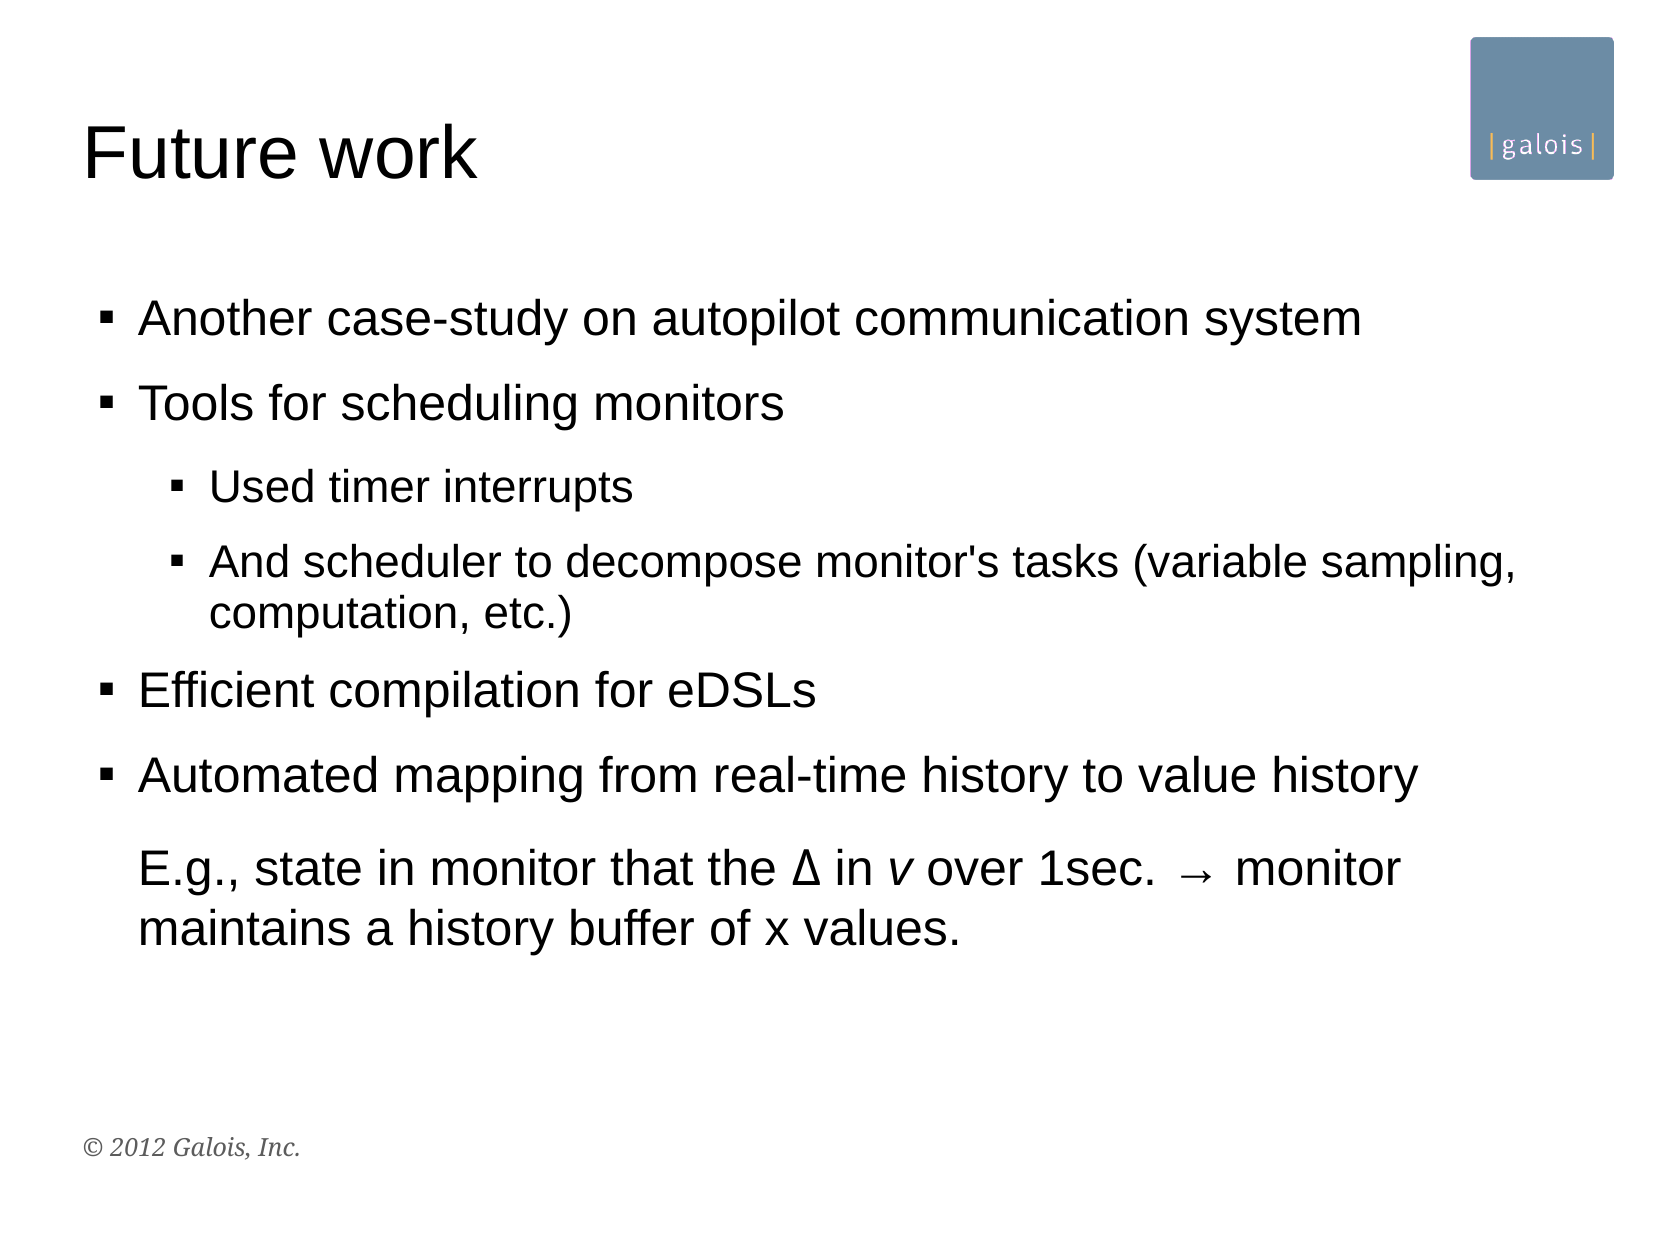

# Future work
Another case-study on autopilot communication system
Tools for scheduling monitors
Used timer interrupts
And scheduler to decompose monitor's tasks (variable sampling, computation, etc.)
Efficient compilation for eDSLs
Automated mapping from real-time history to value history
E.g., state in monitor that the Δ in v over 1sec. → monitor maintains a history buffer of x values.